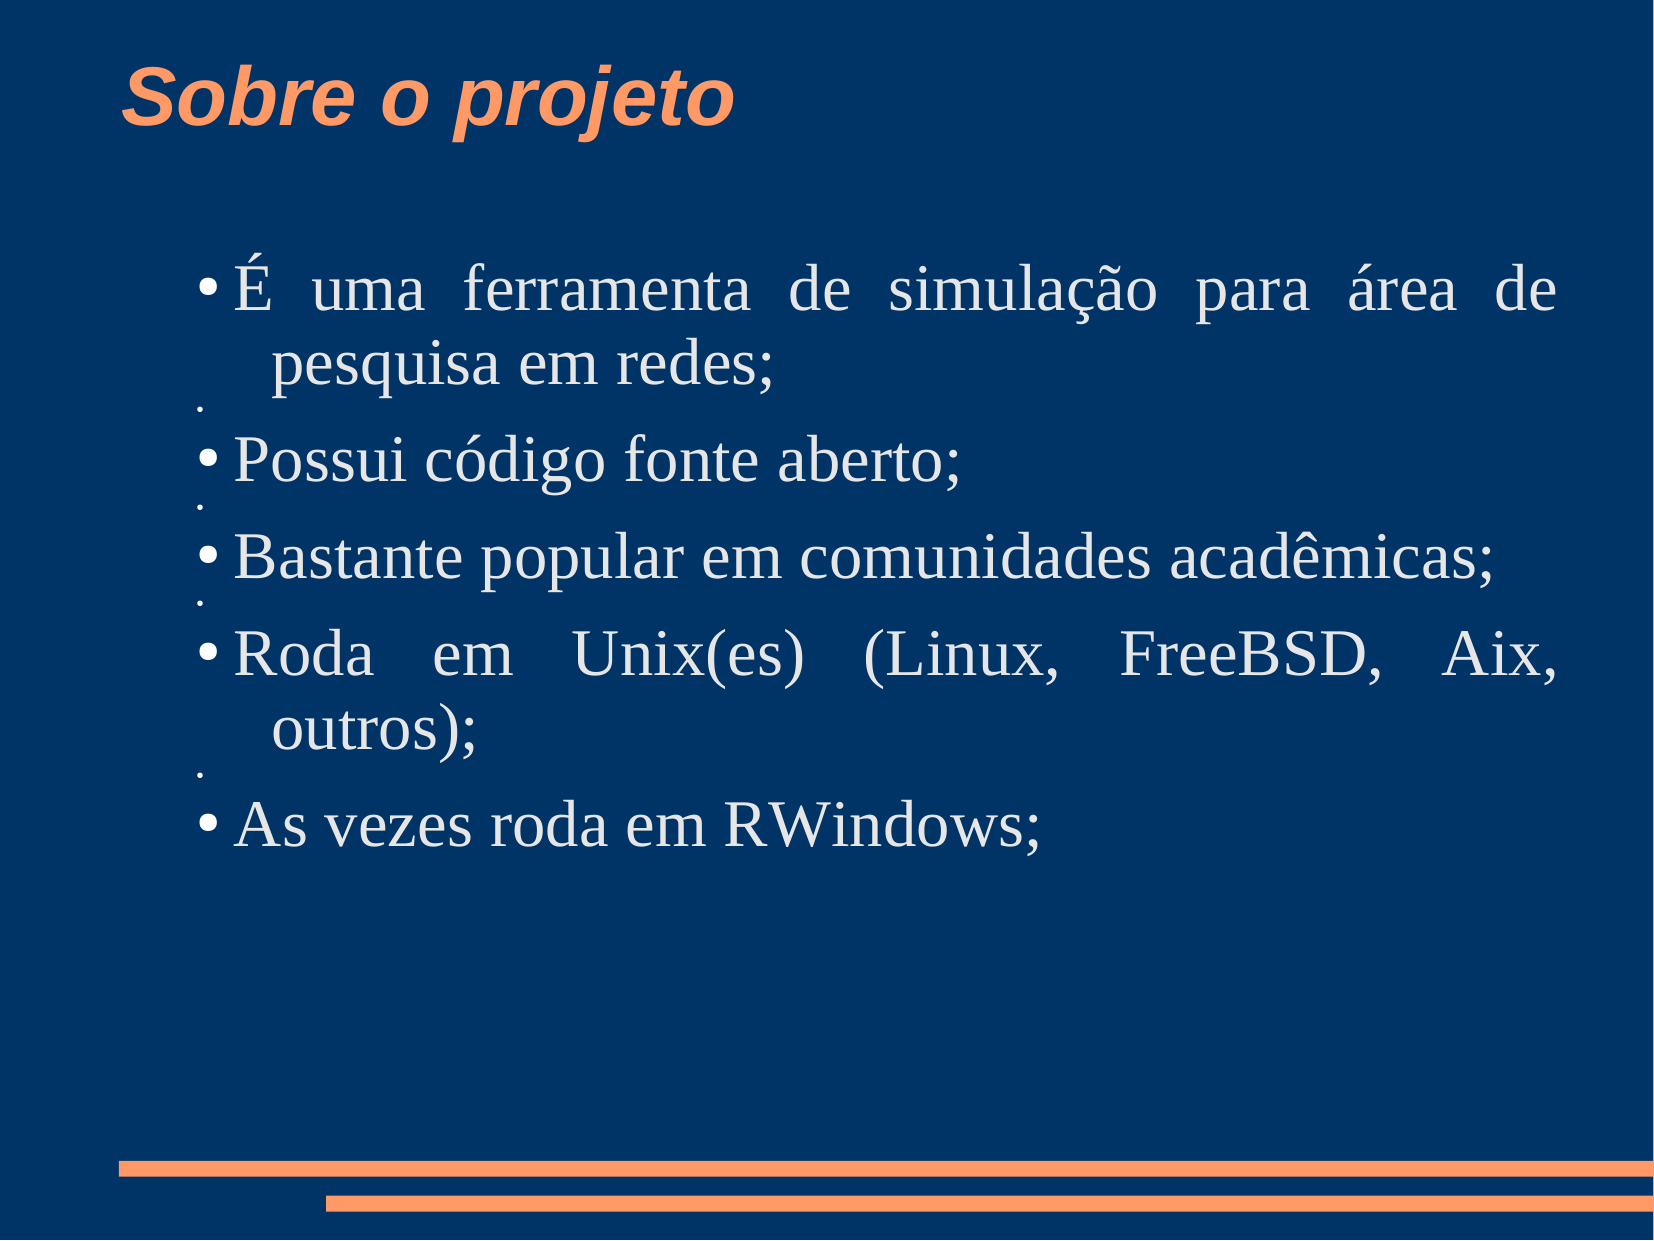

# Sobre o projeto
É uma ferramenta de simulação para área de pesquisa em redes;
Possui código fonte aberto;
Bastante popular em comunidades acadêmicas;
Roda em Unix(es) (Linux, FreeBSD, Aix, outros);
As vezes roda em RWindows;